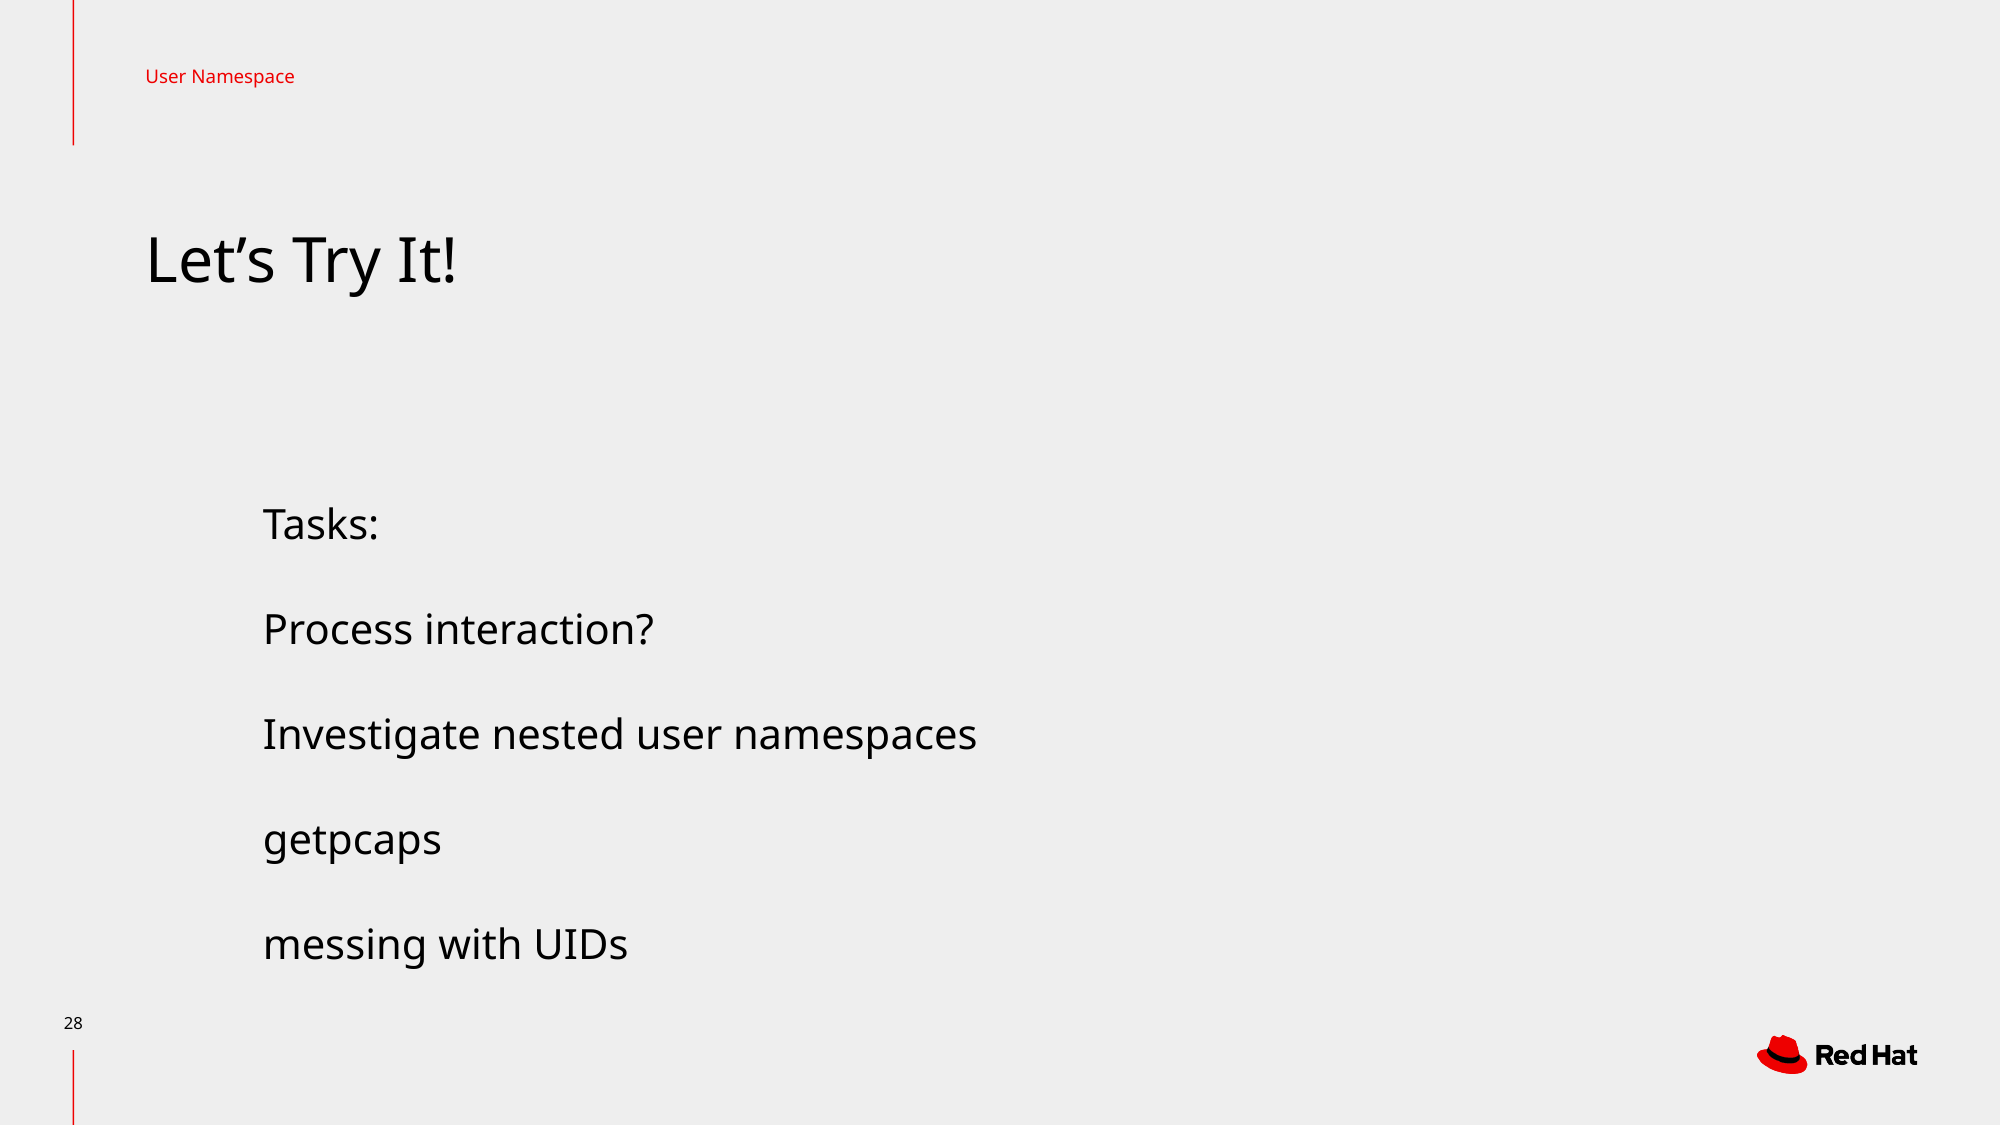

# User Namespace
Let’s Try It!
Tasks:
Process interaction?
Investigate nested user namespaces
getpcaps
messing with UIDs